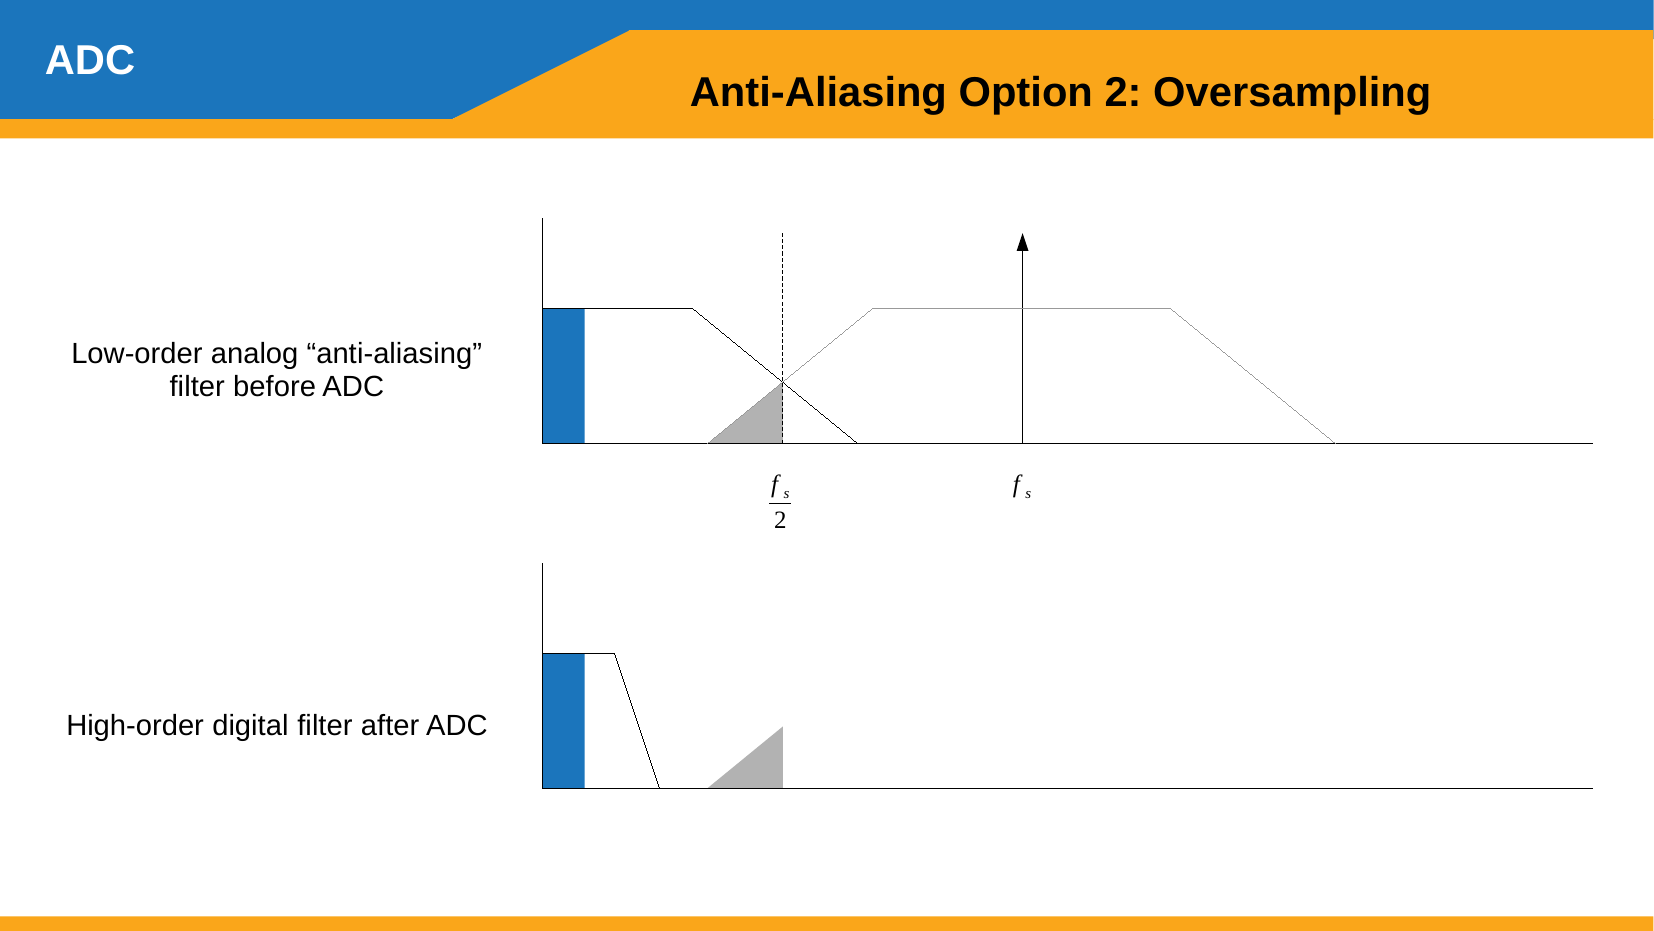

ADC
Anti-Aliasing Option 2: Oversampling
Low-order analog “anti-aliasing” filter before ADC
High-order digital filter after ADC